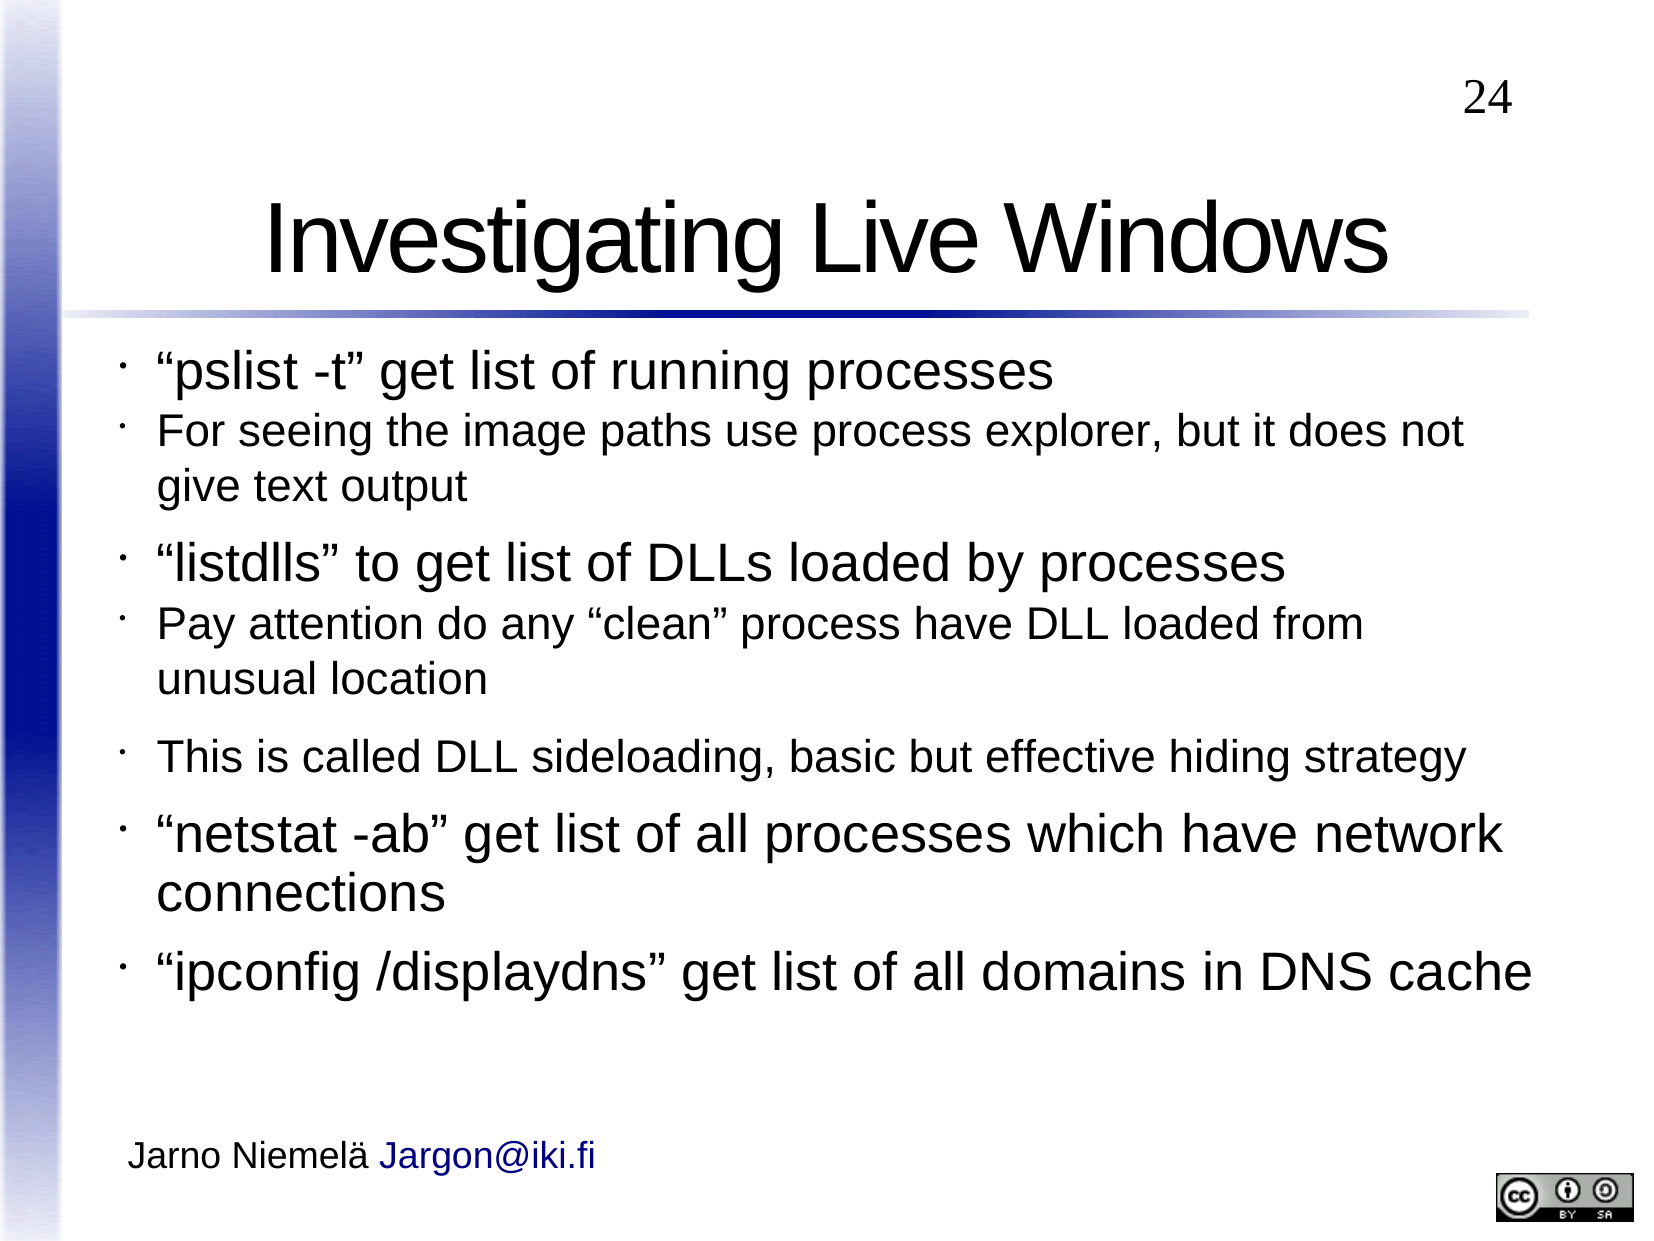

# Investigating Live Windows
“pslist -t” get list of running processes
For seeing the image paths use process explorer, but it does not give text output
“listdlls” to get list of DLLs loaded by processes
Pay attention do any “clean” process have DLL loaded from unusual location
This is called DLL sideloading, basic but effective hiding strategy
“netstat -ab” get list of all processes which have network connections
“ipconfig /displaydns” get list of all domains in DNS cache